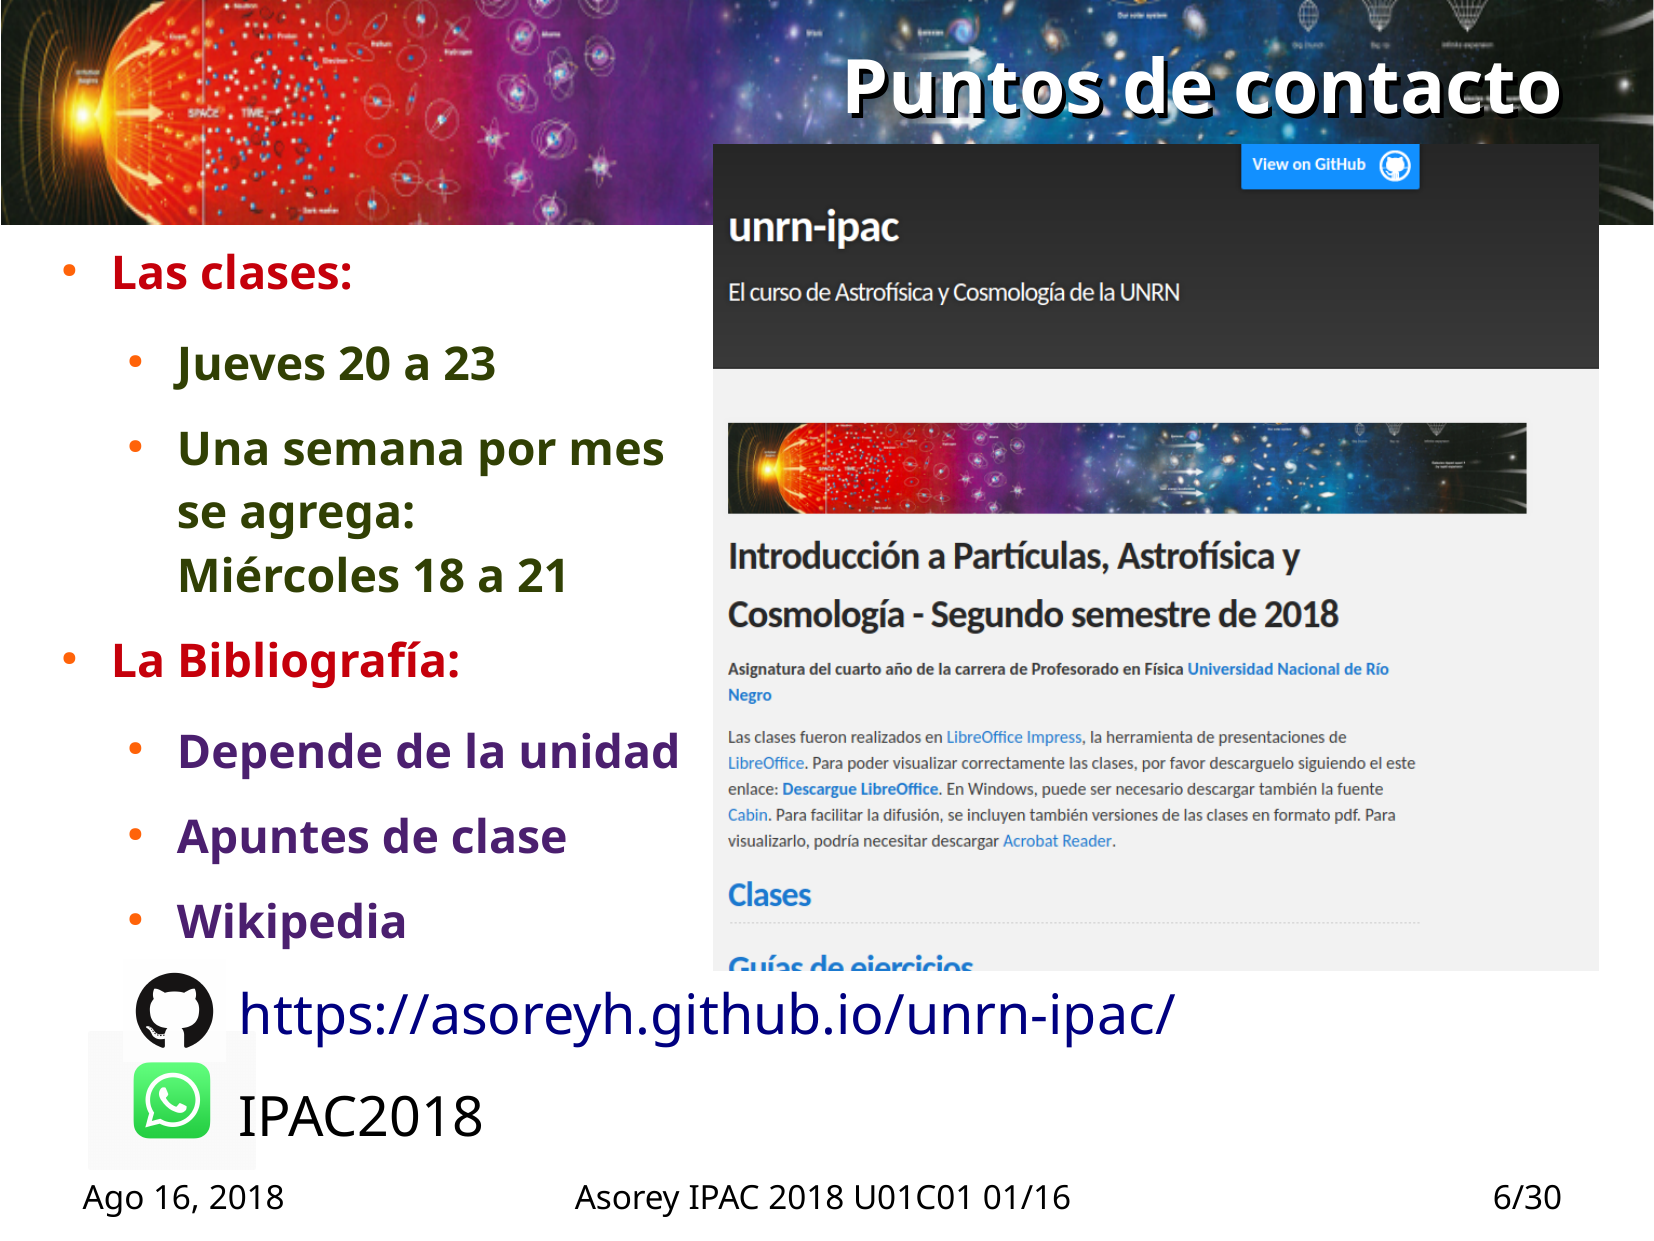

# Puntos de contacto
Las clases:
Jueves 20 a 23
Una semana por mes
se agrega:
Miércoles 18 a 21
La Bibliografía:
Depende de la unidad
Apuntes de clase
Wikipedia
 https://asoreyh.github.io/unrn-ipac/
 IPAC2018
Ago 16, 2018
Asorey IPAC 2018 U01C01 01/16
6